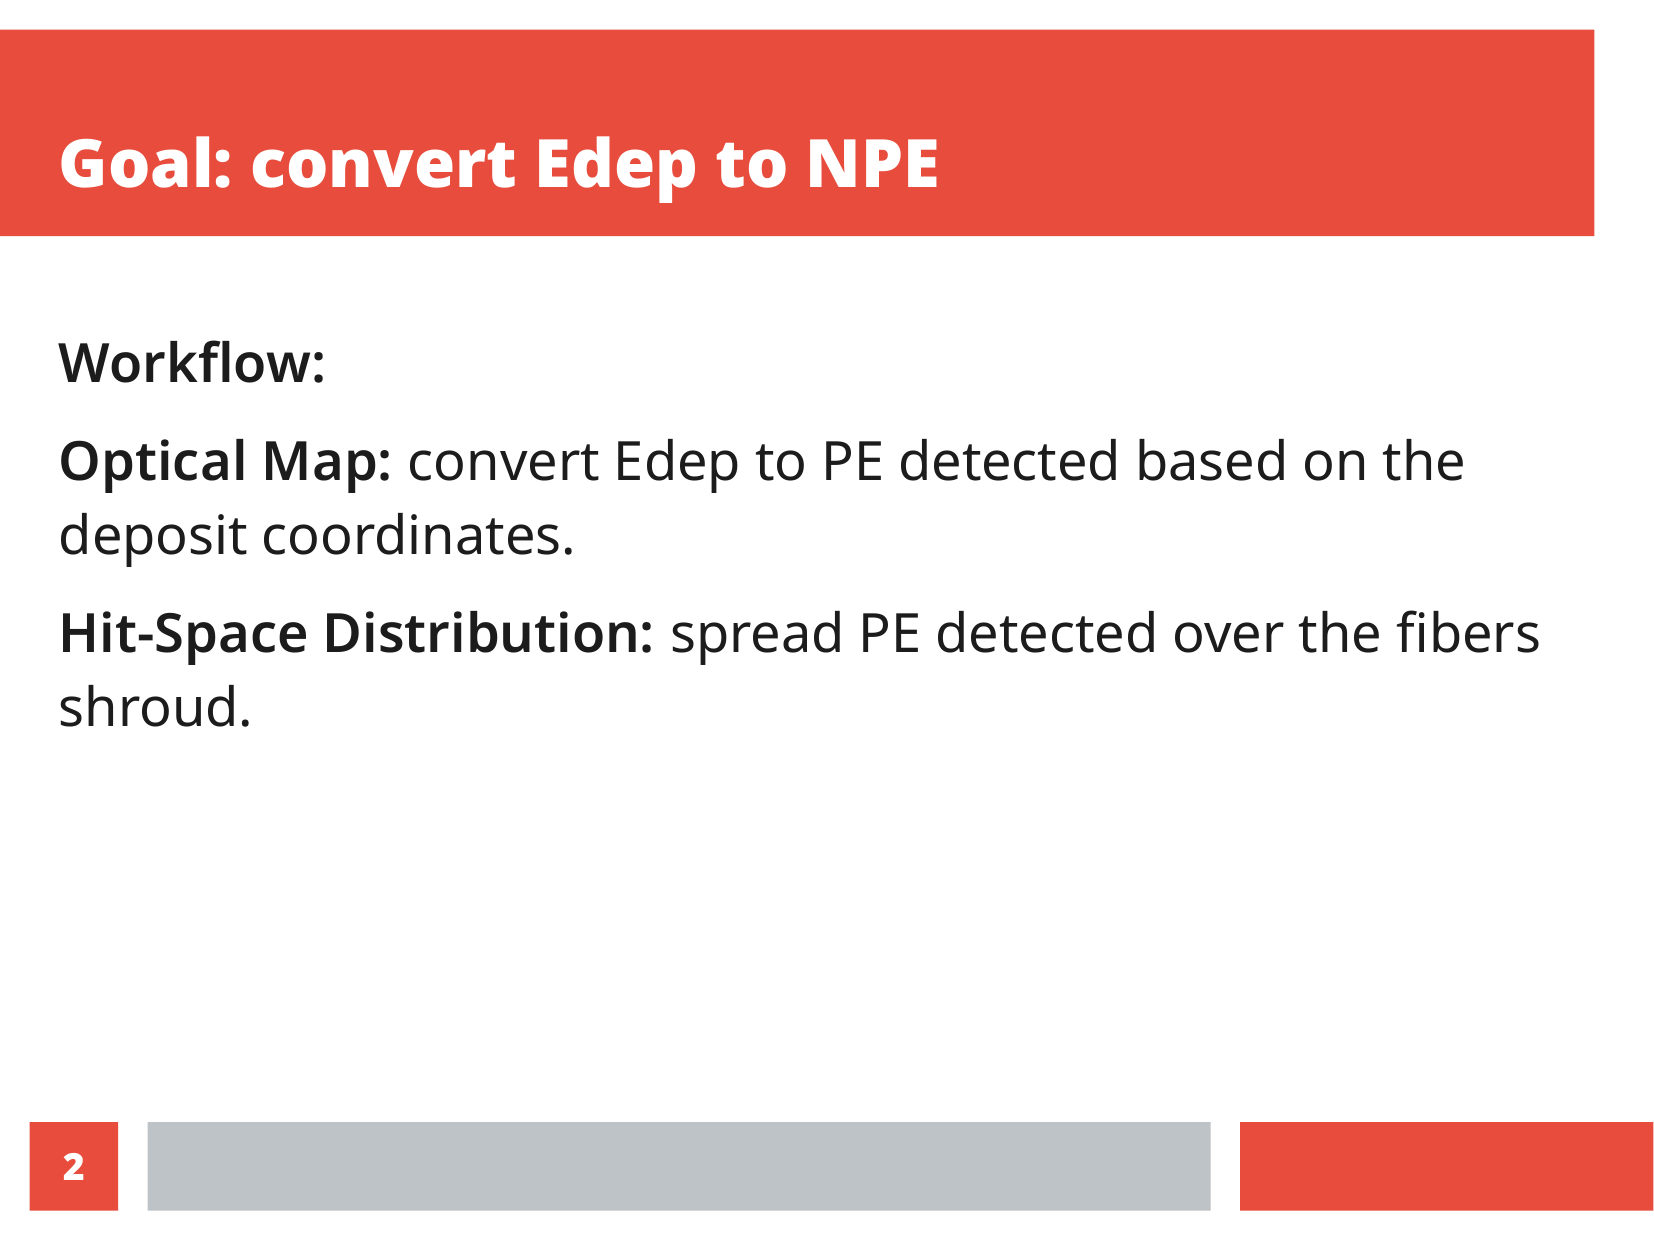

# Goal: convert Edep to NPE
Workflow:
Optical Map: convert Edep to PE detected based on the deposit coordinates.
Hit-Space Distribution: spread PE detected over the fibers shroud.
2